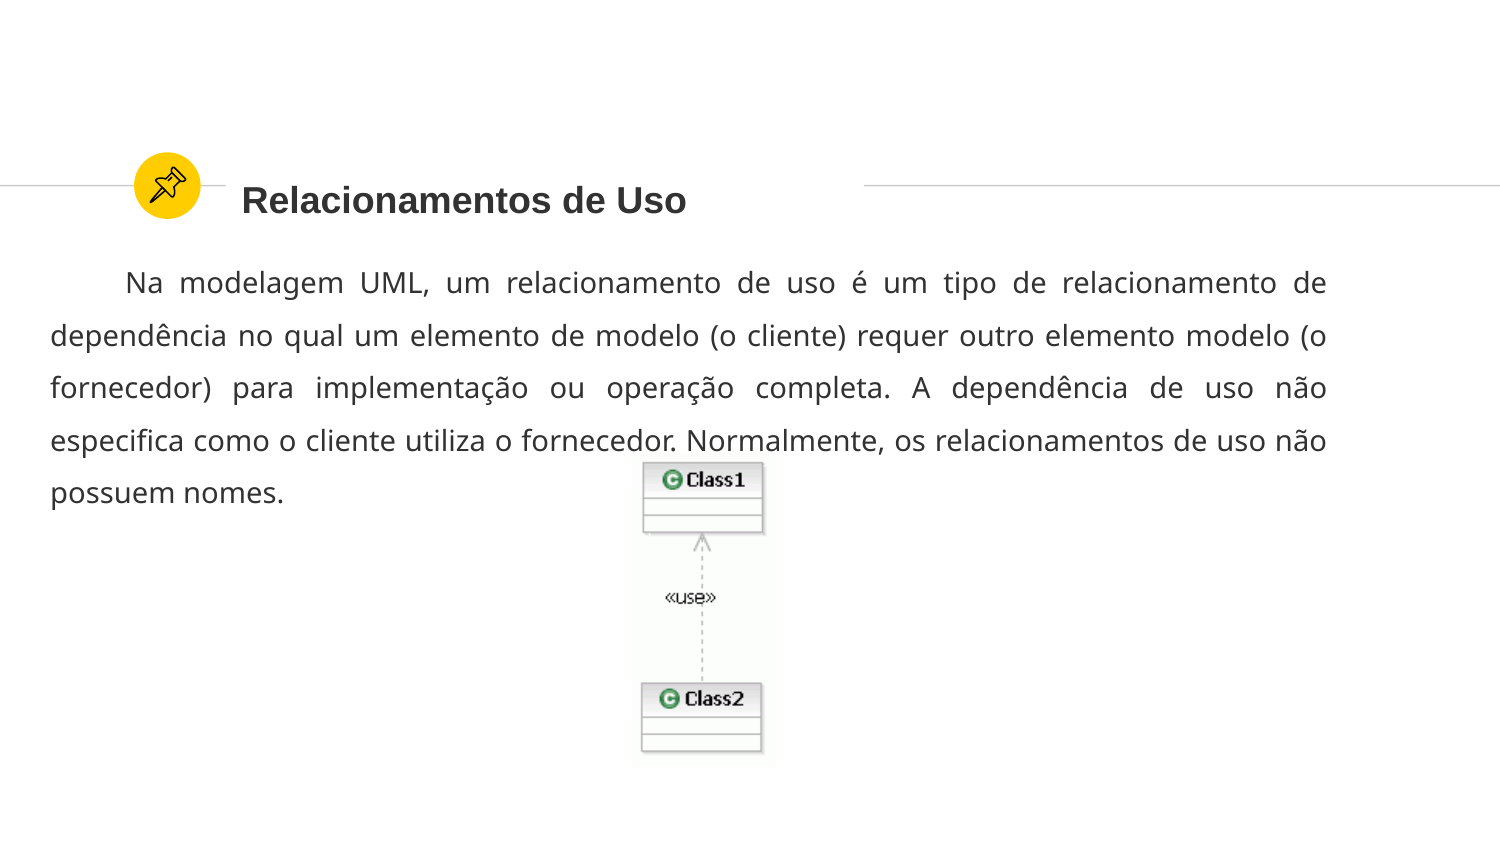

# Relacionamentos de Uso
Na modelagem UML, um relacionamento de uso é um tipo de relacionamento de dependência no qual um elemento de modelo (o cliente) requer outro elemento modelo (o fornecedor) para implementação ou operação completa. A dependência de uso não especifica como o cliente utiliza o fornecedor. Normalmente, os relacionamentos de uso não possuem nomes.
Modelo UML do Relacionamento de Uso